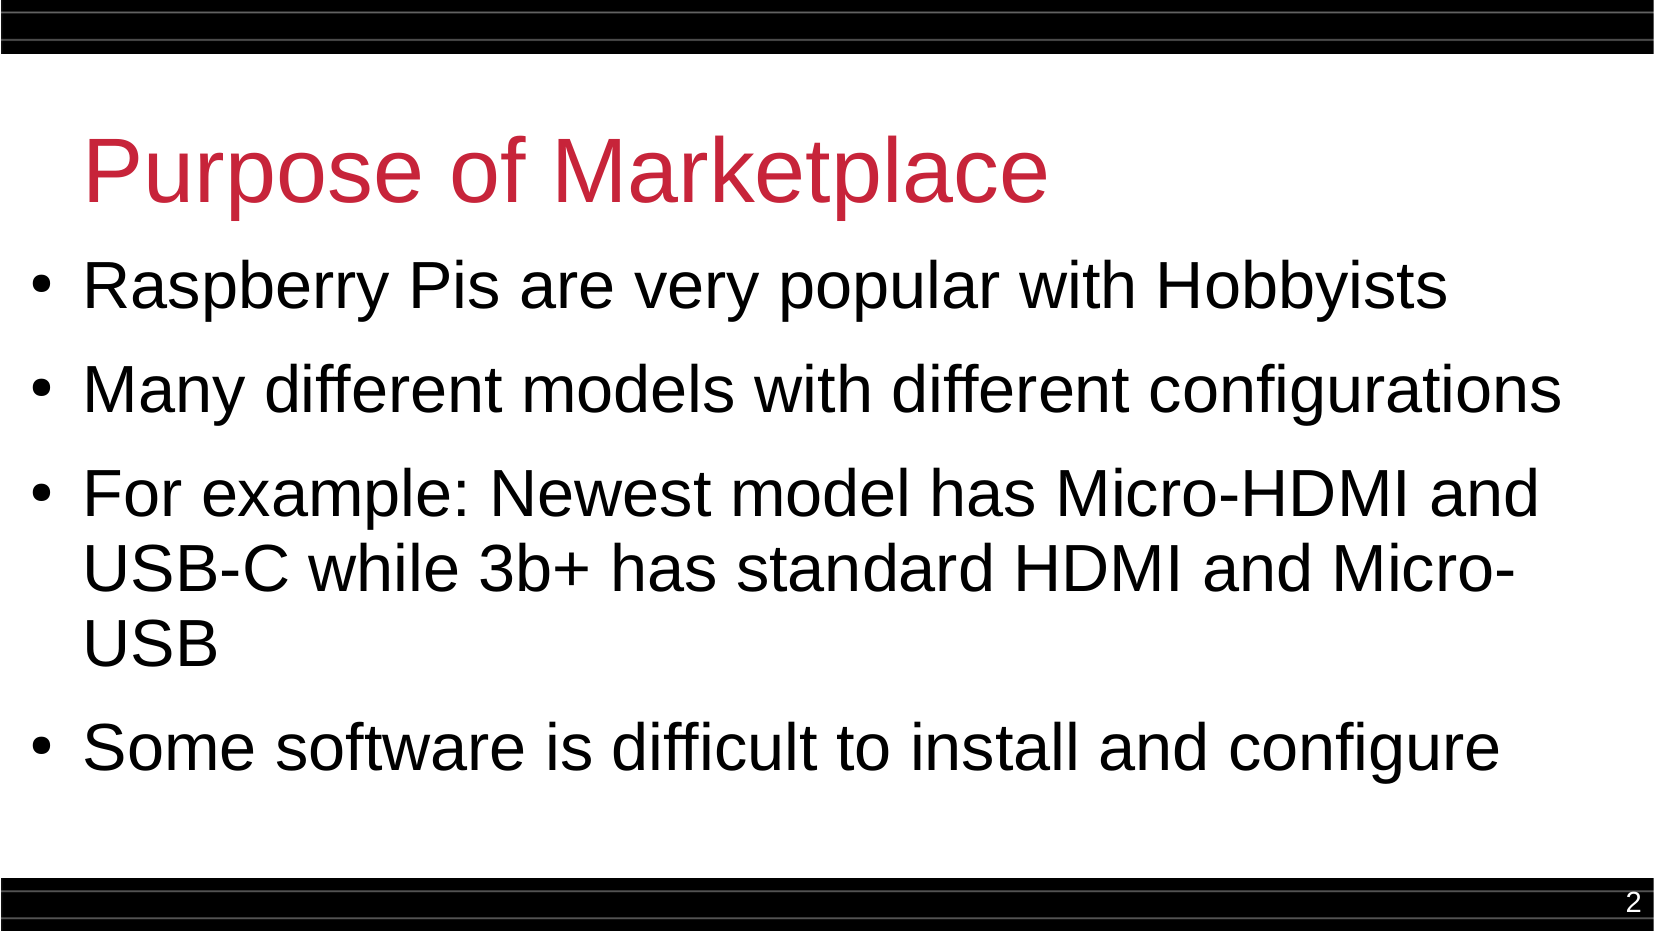

# Purpose of Marketplace
Raspberry Pis are very popular with Hobbyists
Many different models with different configurations
For example: Newest model has Micro-HDMI and USB-C while 3b+ has standard HDMI and Micro-USB
Some software is difficult to install and configure